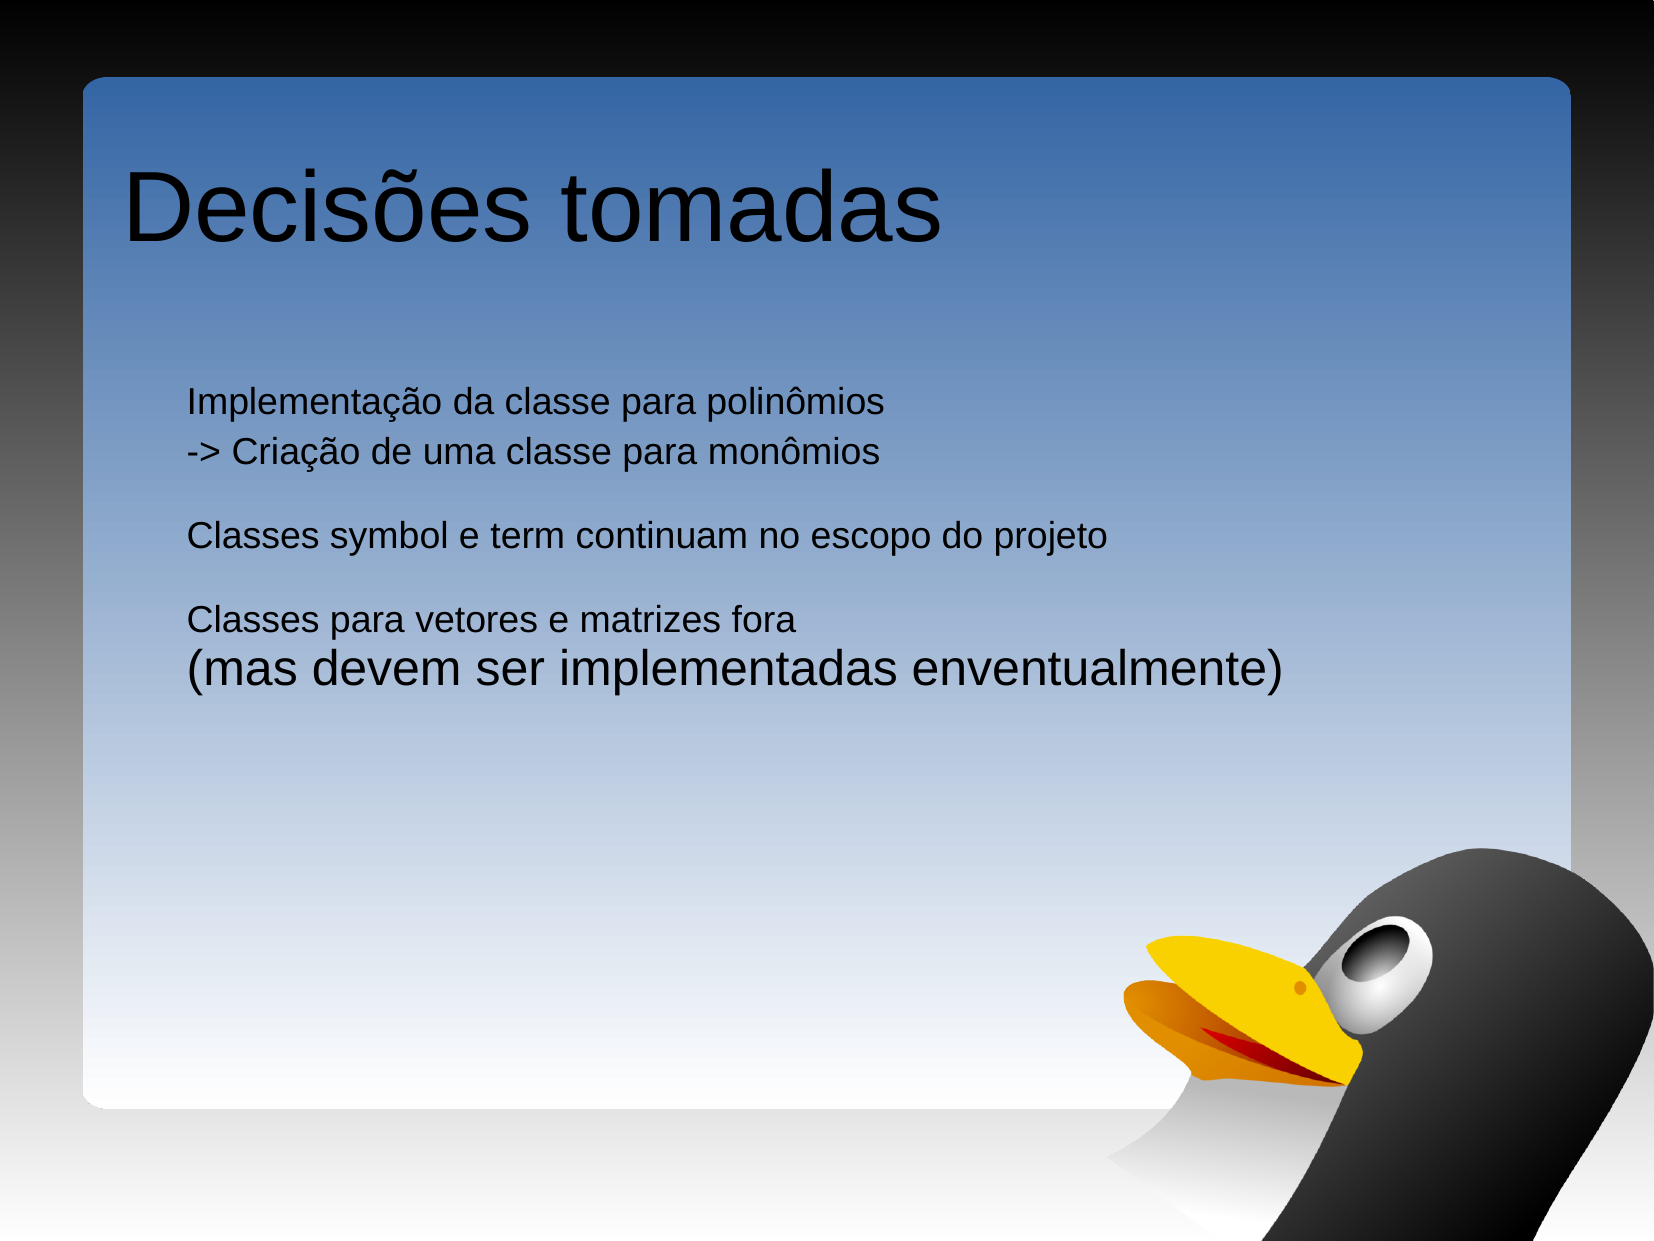

Decisões tomadas
	Implementação da classe para polinômios
	-> Criação de uma classe para monômios
	Classes symbol e term continuam no escopo do projeto
	Classes para vetores e matrizes fora
	(mas devem ser implementadas enventualmente)